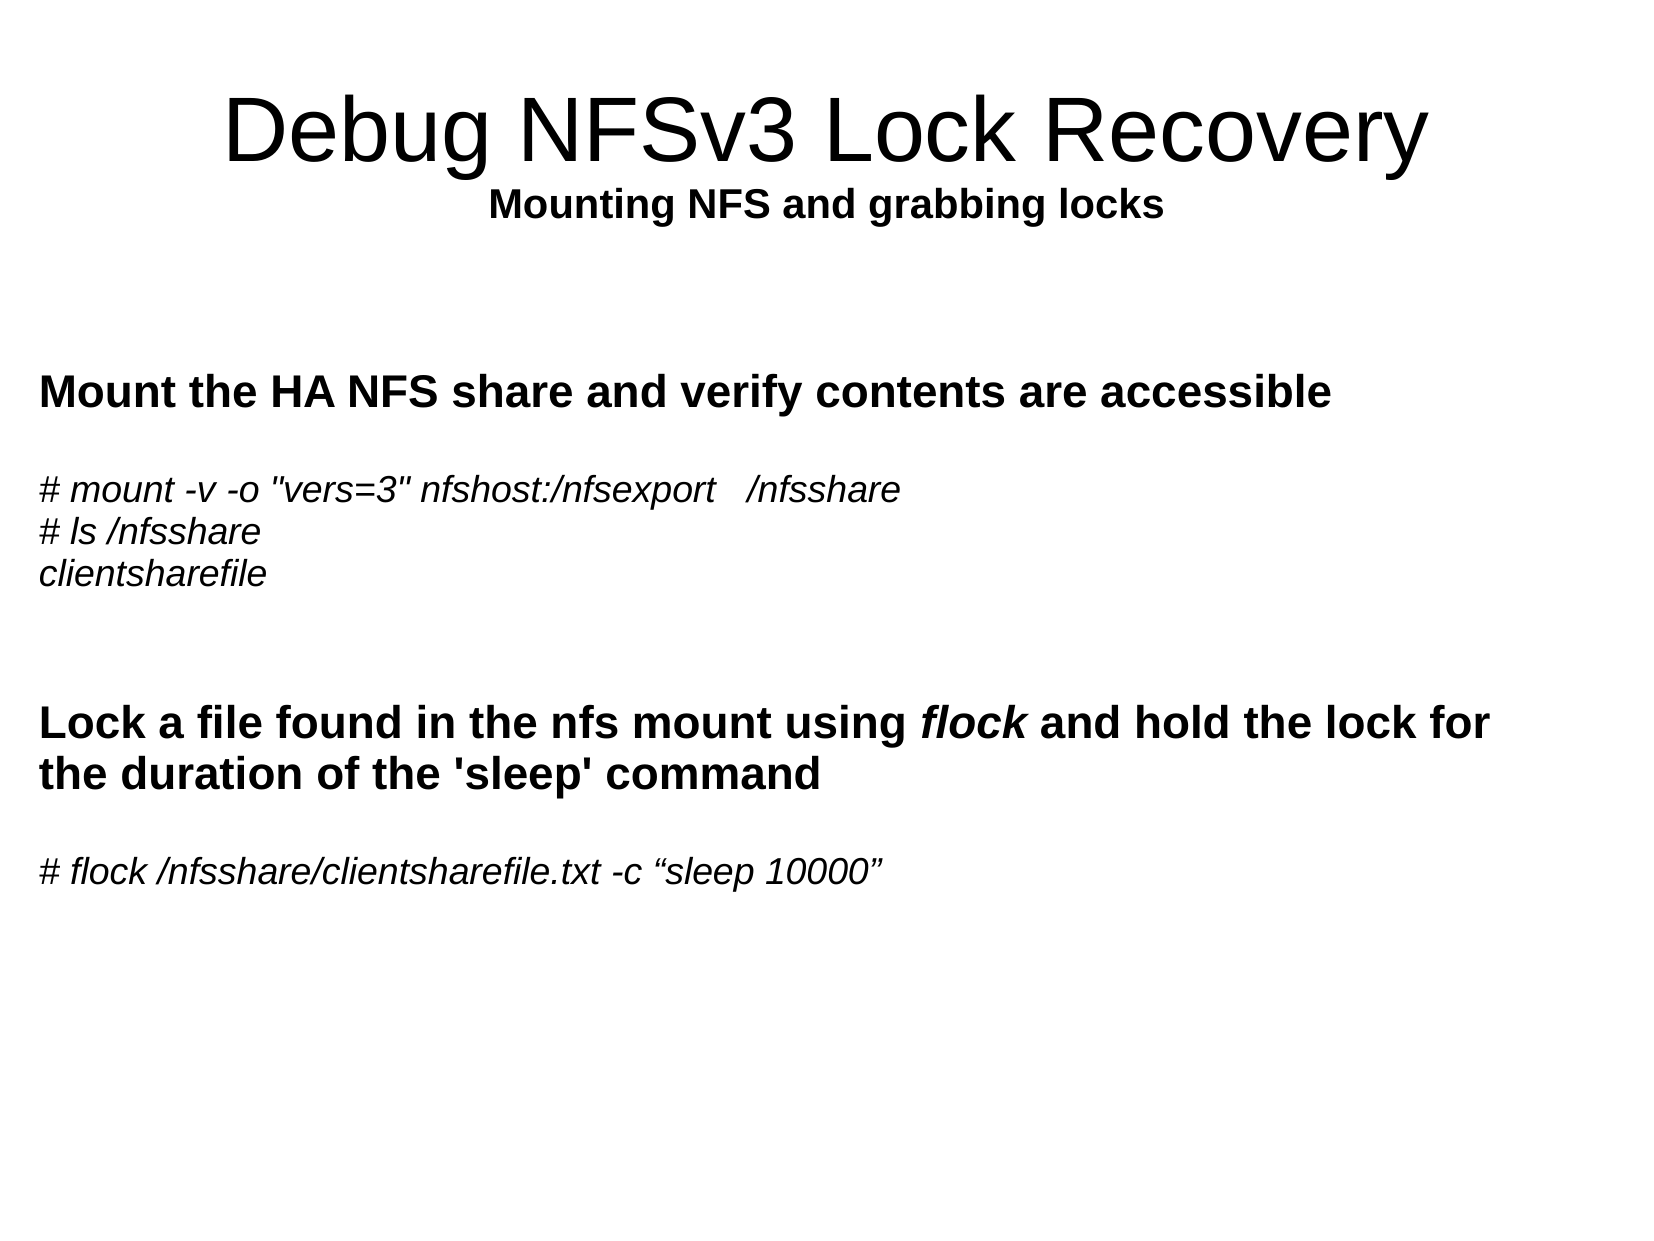

# Debug NFSv3 Lock Recovery Mounting NFS and grabbing locks
Mount the HA NFS share and verify contents are accessible
# mount -v -o "vers=3" nfshost:/nfsexport /nfsshare
# ls /nfsshare
clientsharefile
Lock a file found in the nfs mount using flock and hold the lock for the duration of the 'sleep' command
# flock /nfsshare/clientsharefile.txt -c “sleep 10000”